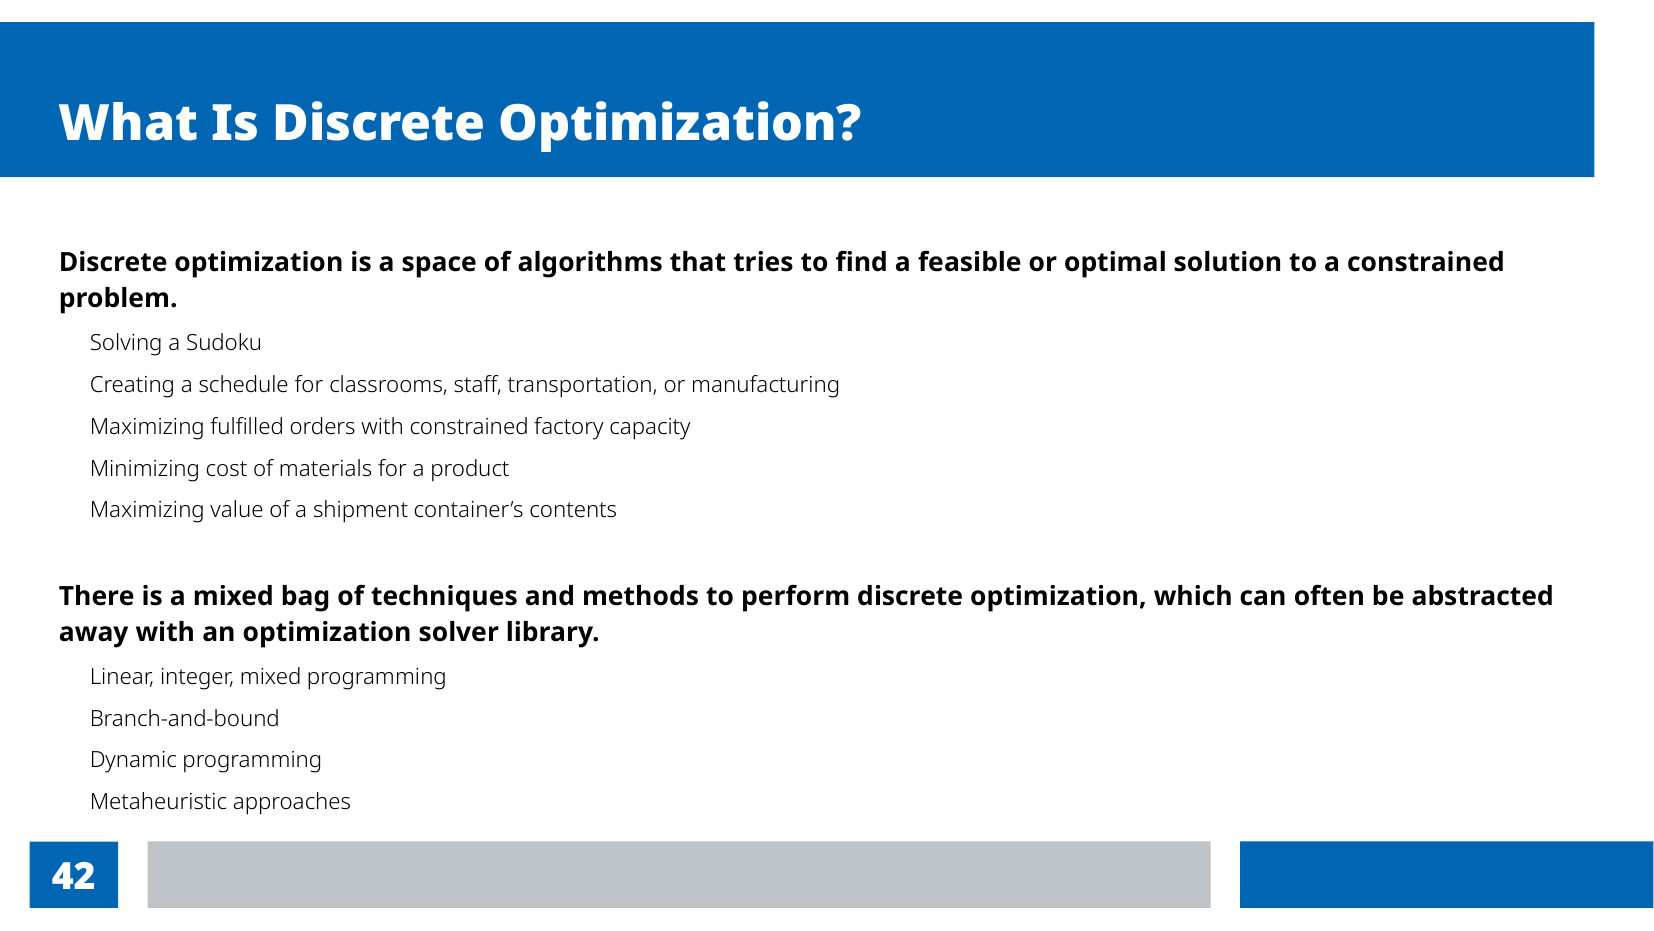

# What Is Discrete Optimization?
Discrete optimization is a space of algorithms that tries to find a feasible or optimal solution to a constrained problem.
Solving a Sudoku
Creating a schedule for classrooms, staff, transportation, or manufacturing
Maximizing fulfilled orders with constrained factory capacity
Minimizing cost of materials for a product
Maximizing value of a shipment container’s contents
There is a mixed bag of techniques and methods to perform discrete optimization, which can often be abstracted away with an optimization solver library.
Linear, integer, mixed programming
Branch-and-bound
Dynamic programming
Metaheuristic approaches
42